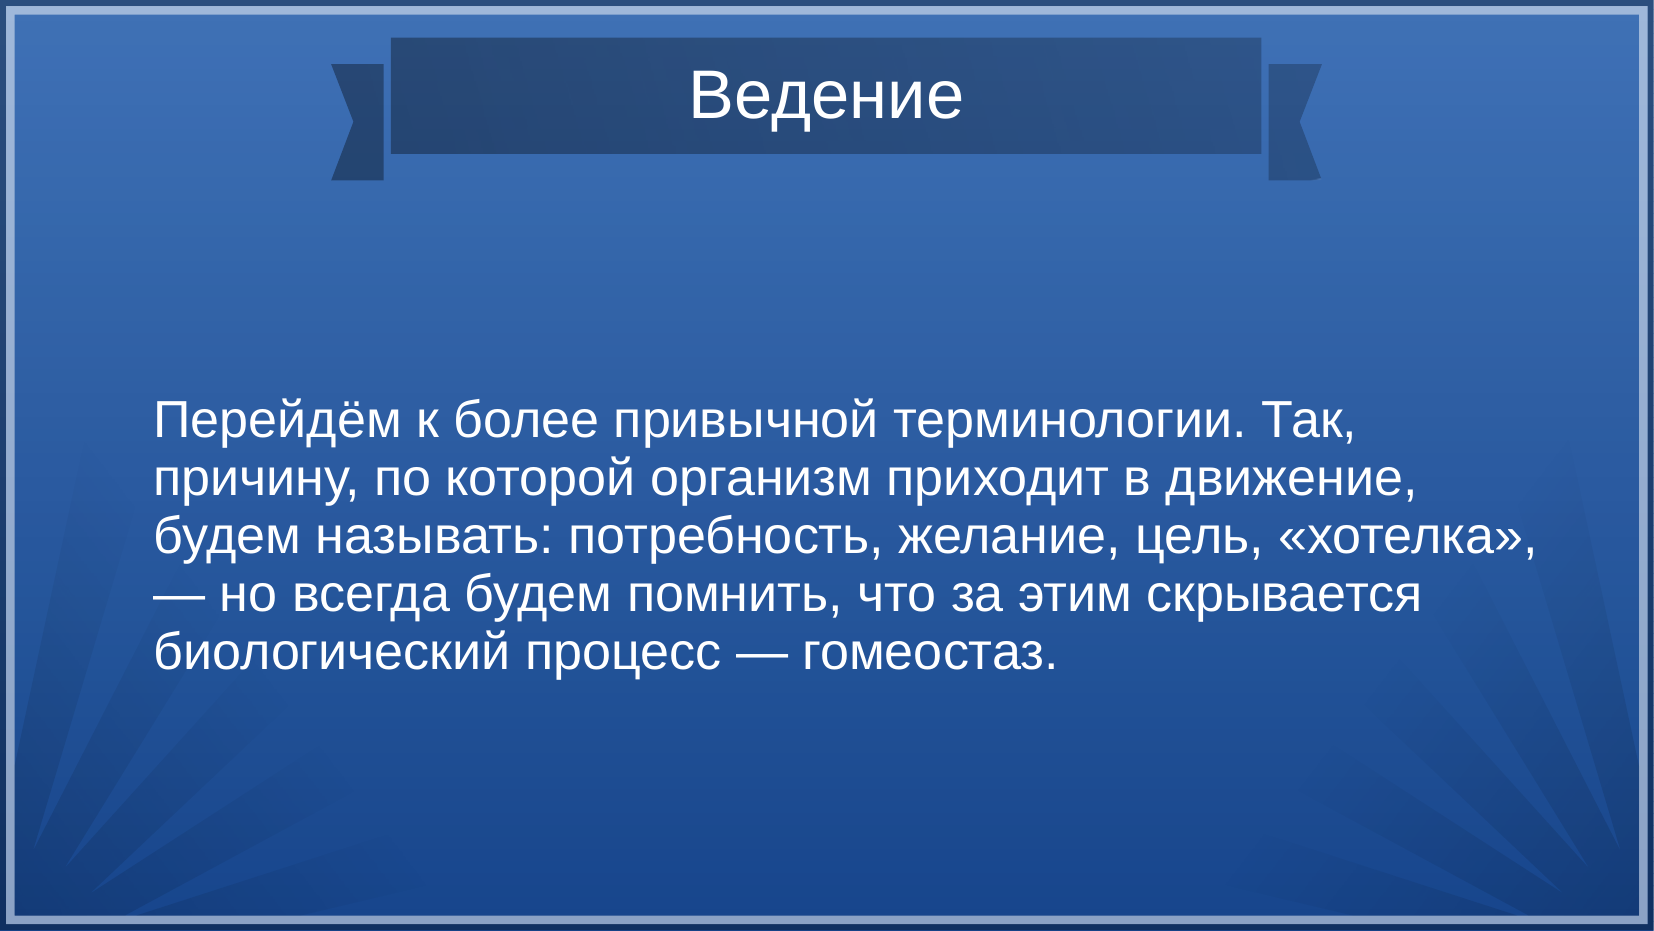

# Ведение
Перейдём к более привычной терминологии. Так, причину, по которой организм приходит в движение, будем называть: потребность, желание, цель, «хотелка», — но всегда будем помнить, что за этим скрывается биологический процесс — гомеостаз.